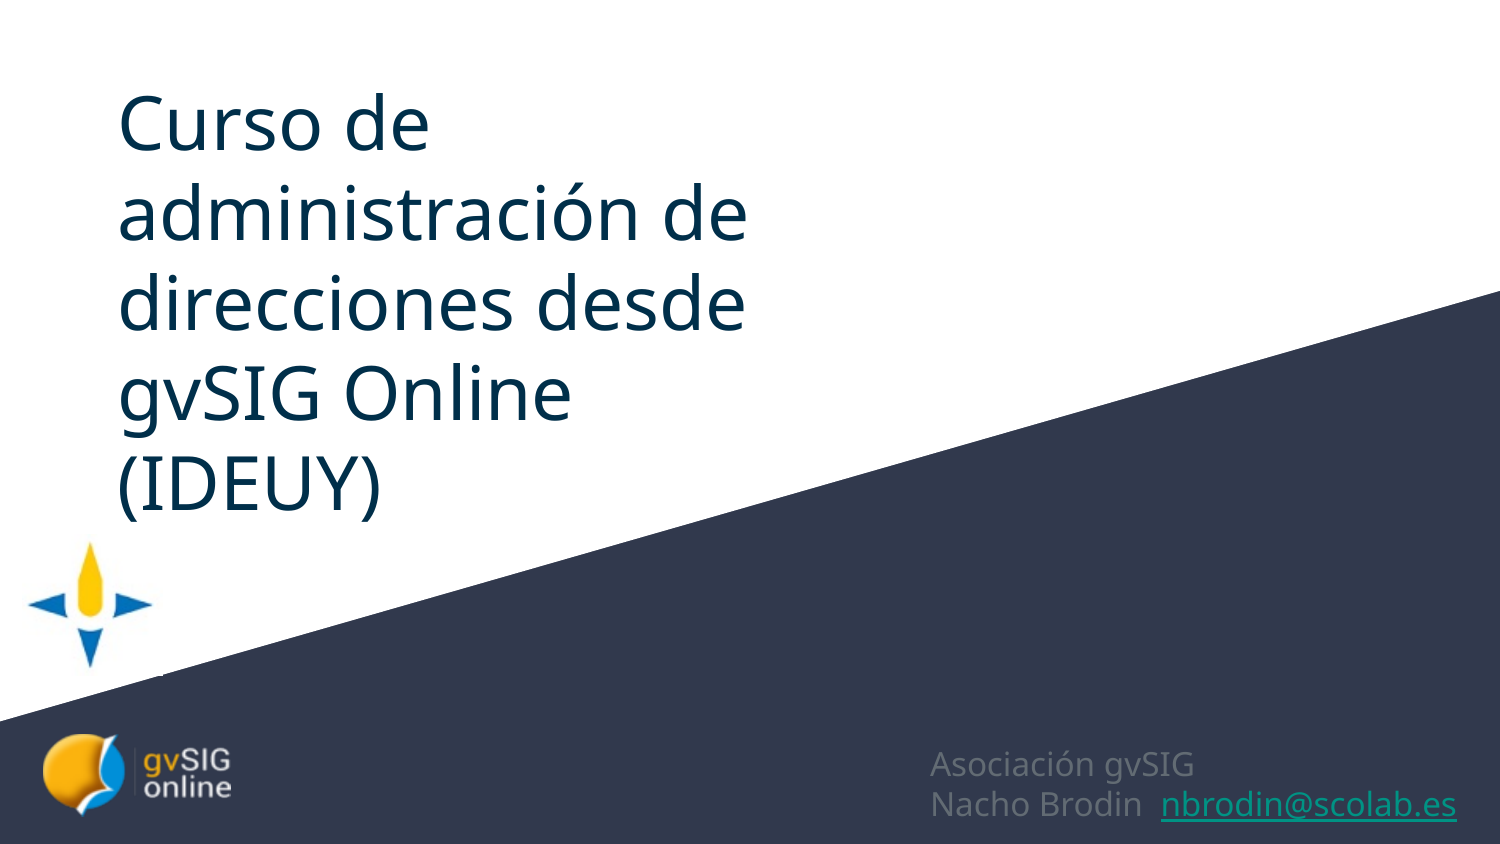

# Curso de administración de direcciones desde gvSIG Online (IDEUY)
Asociación gvSIG
Nacho Brodin nbrodin@scolab.es